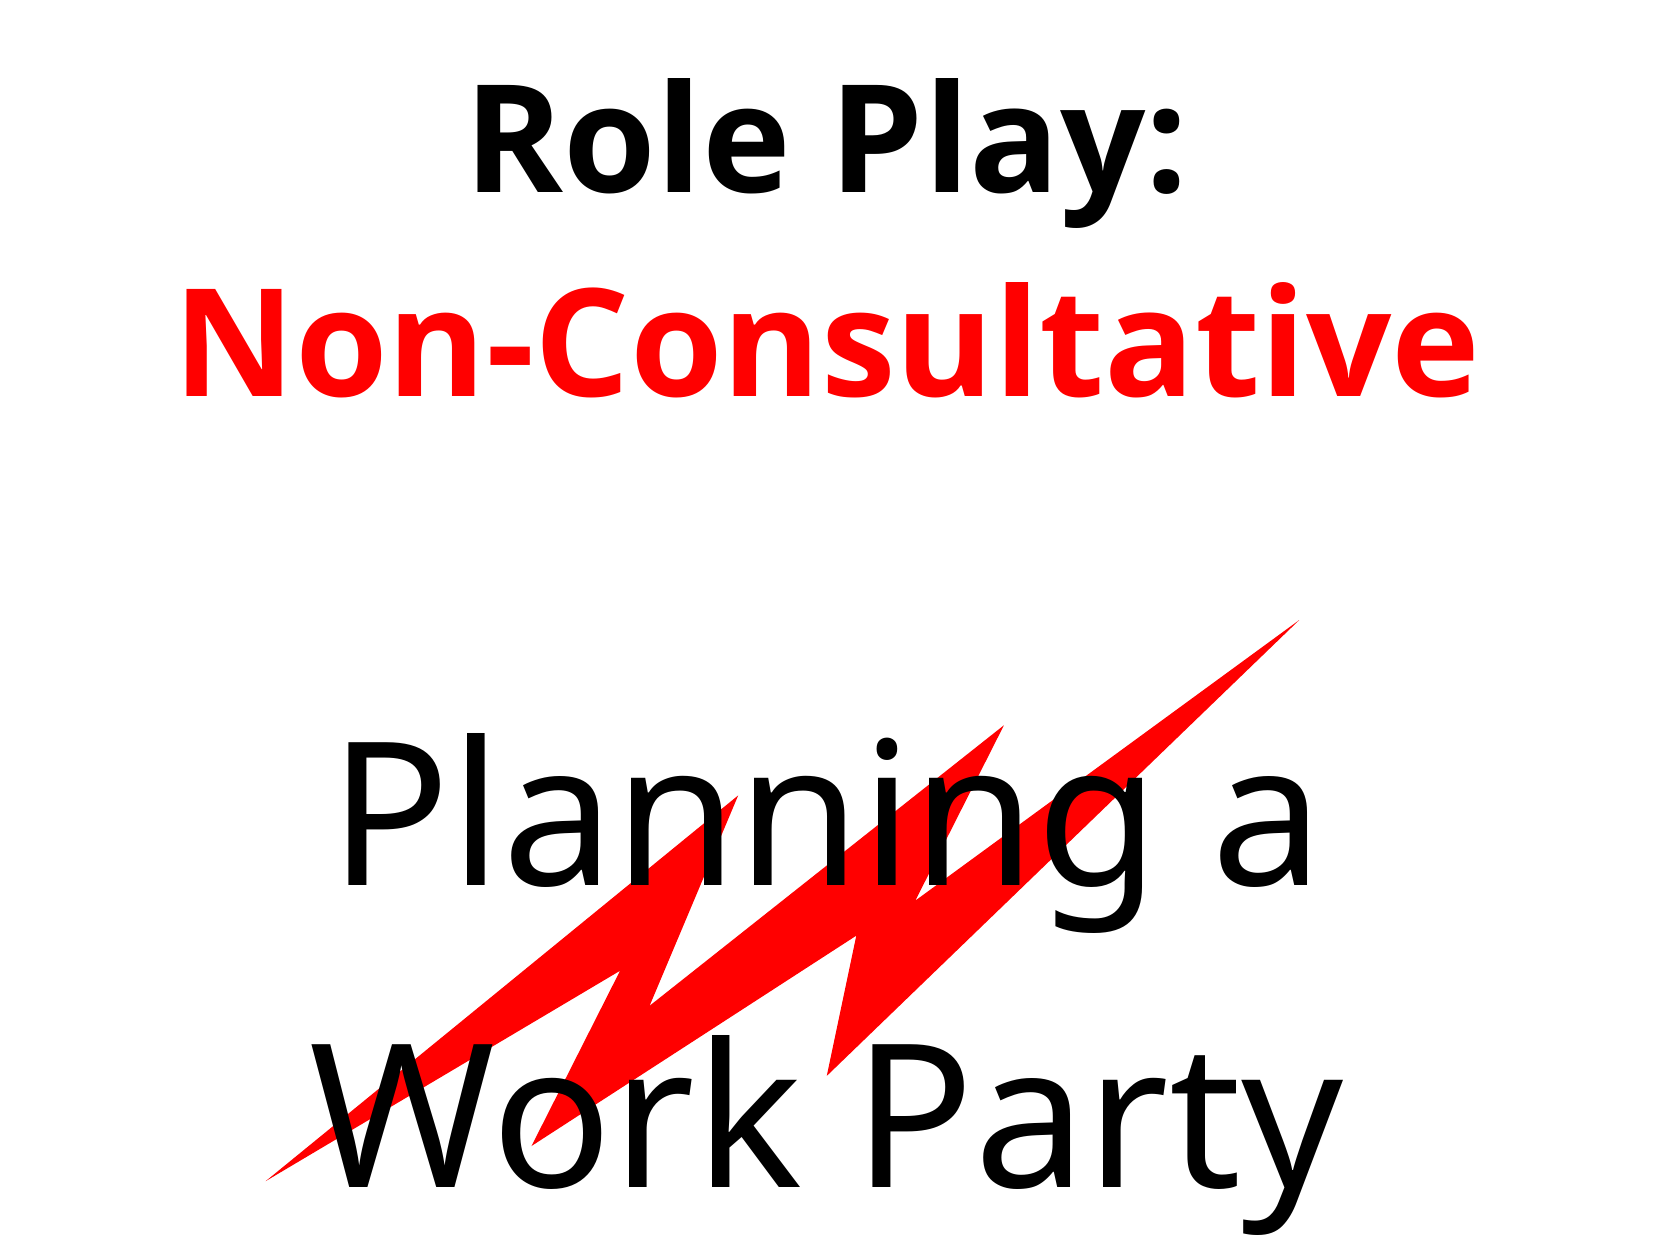

# Role Play: Non-Consultative
Planning a
Work Party